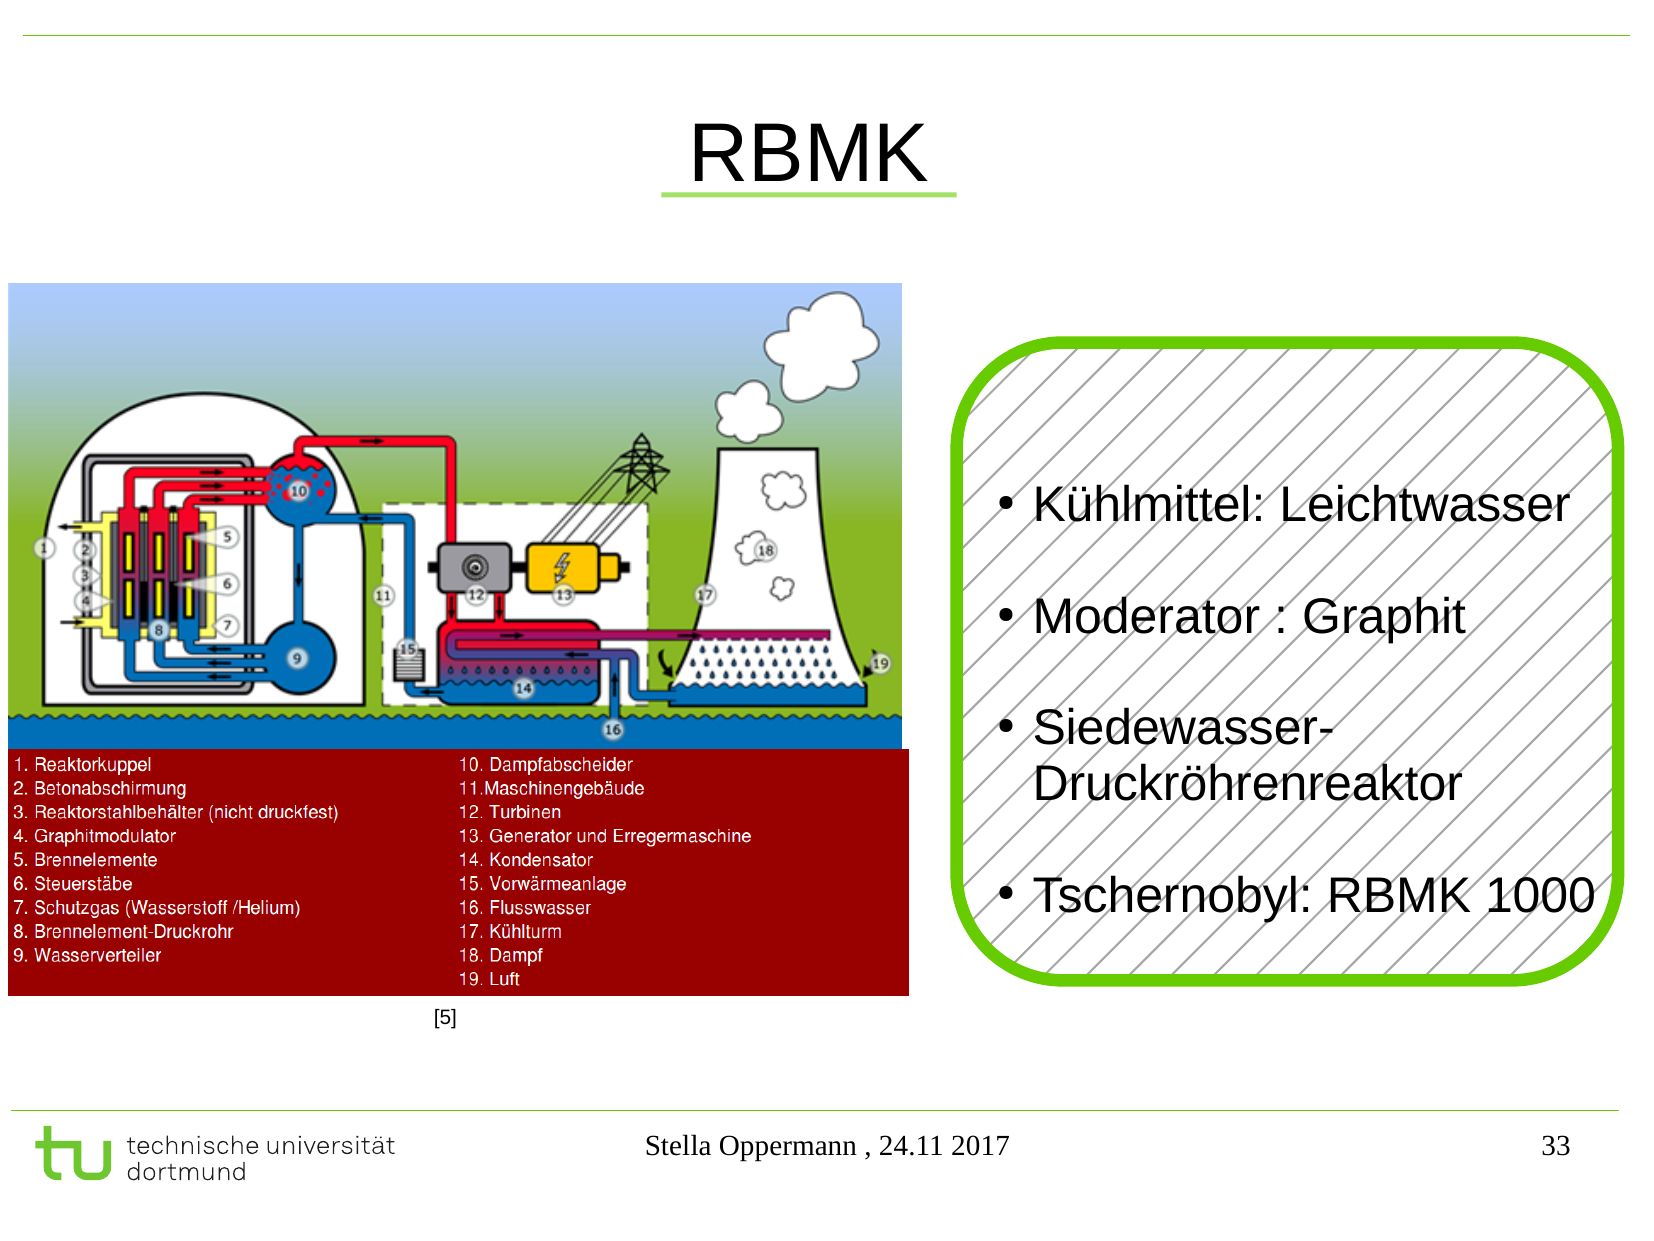

# RBMK
Kühlmittel: Leichtwasser
Moderator : Graphit
Siedewasser-
Druckröhrenreaktor
Tschernobyl: RBMK 1000
[5]
Stella Oppermann , 24.11 2017
33